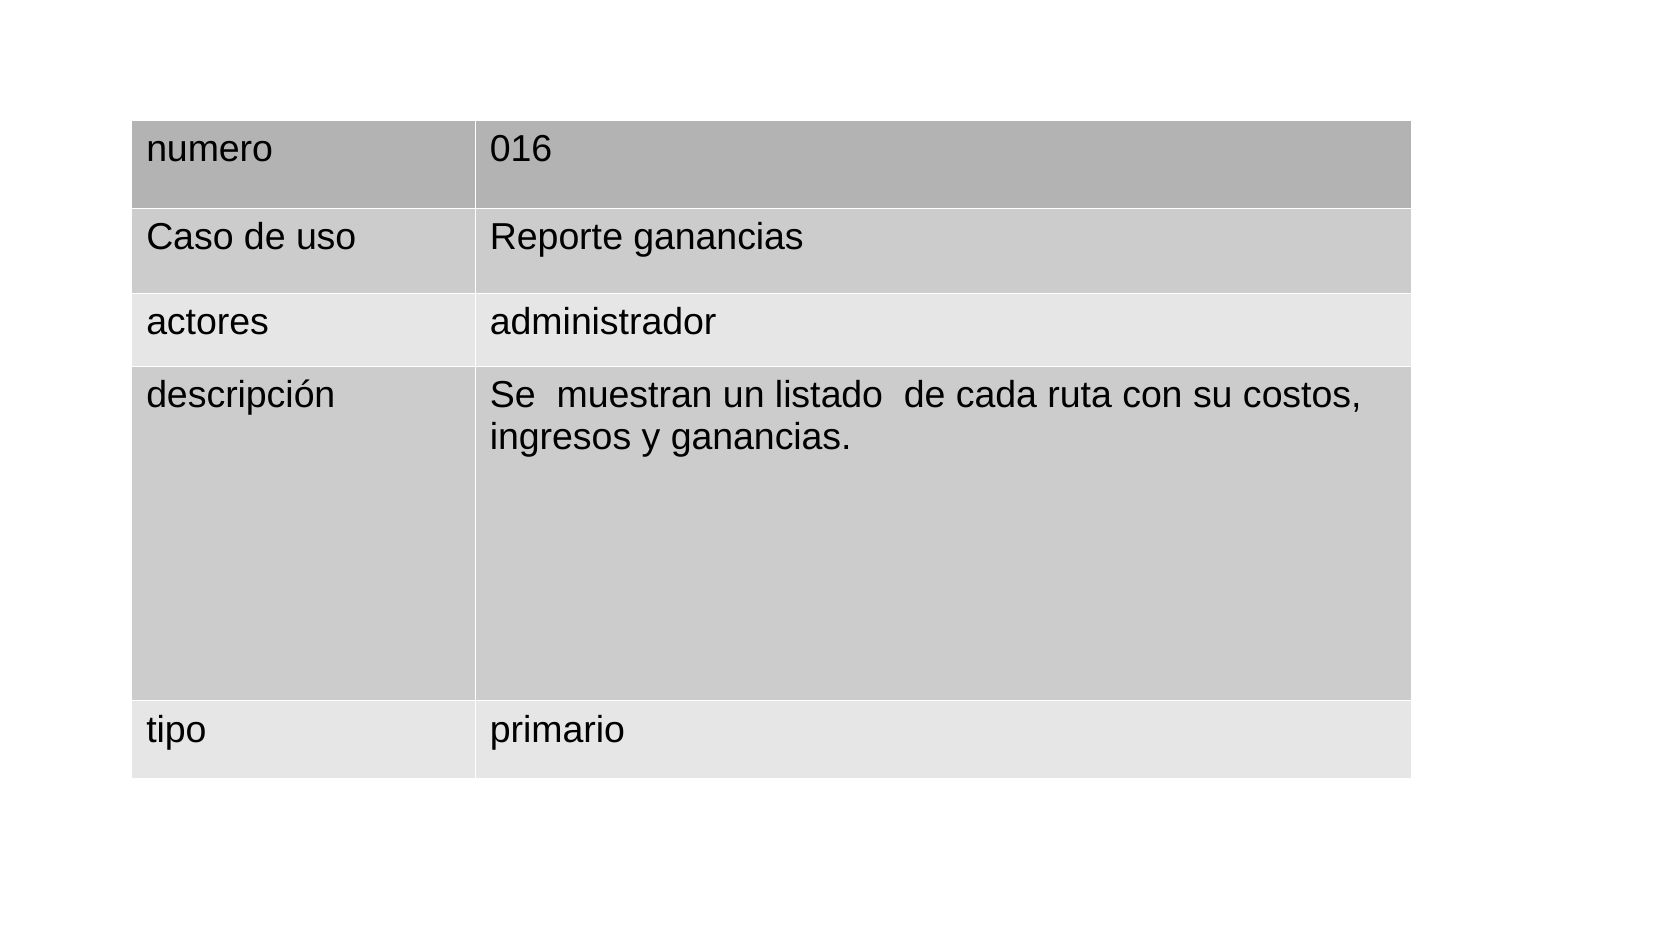

| numero | 016 |
| --- | --- |
| Caso de uso | Reporte ganancias |
| actores | administrador |
| descripción | Se muestran un listado de cada ruta con su costos, ingresos y ganancias. |
| tipo | primario |